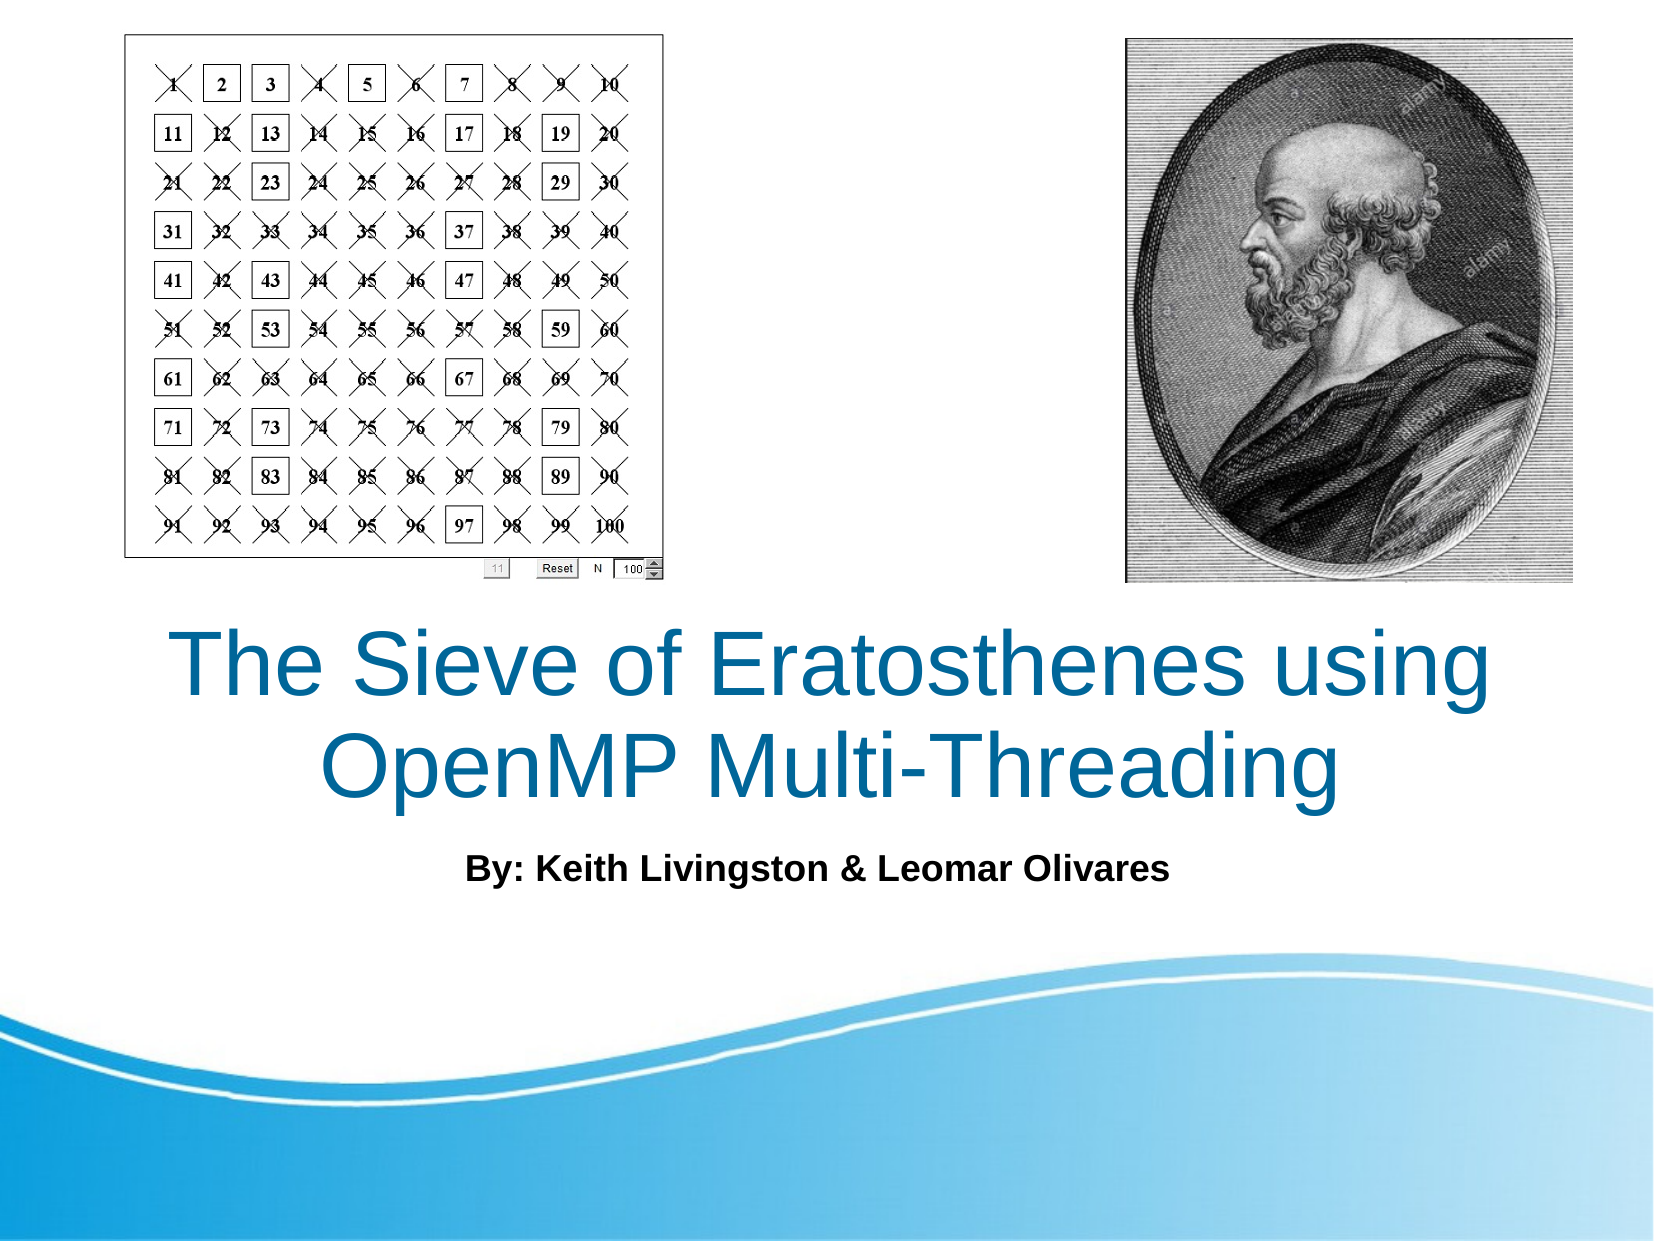

# The Sieve of Eratosthenes using OpenMP Multi-Threading
By: Keith Livingston & Leomar Olivares